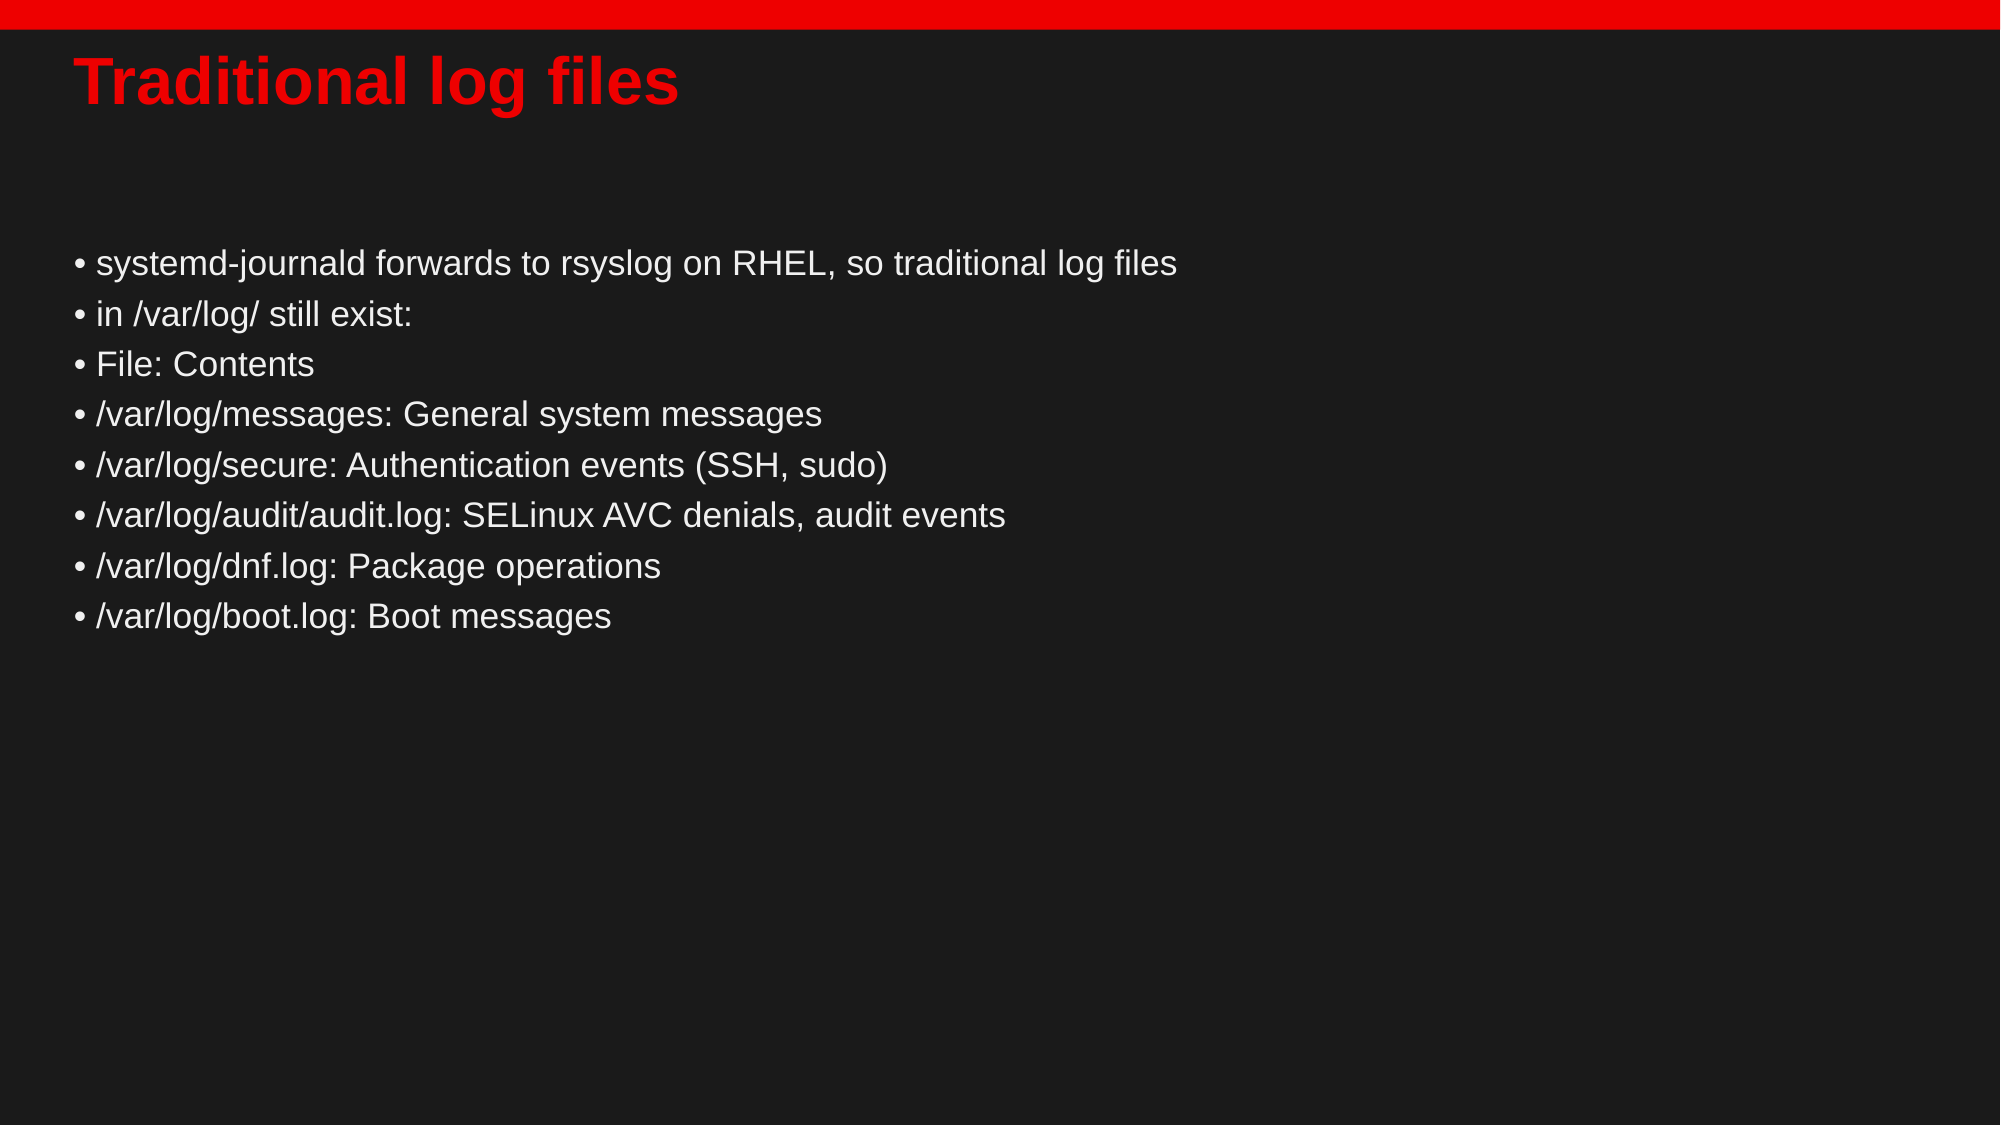

Traditional log files
• systemd-journald forwards to rsyslog on RHEL, so traditional log files
• in /var/log/ still exist:
• File: Contents
• /var/log/messages: General system messages
• /var/log/secure: Authentication events (SSH, sudo)
• /var/log/audit/audit.log: SELinux AVC denials, audit events
• /var/log/dnf.log: Package operations
• /var/log/boot.log: Boot messages